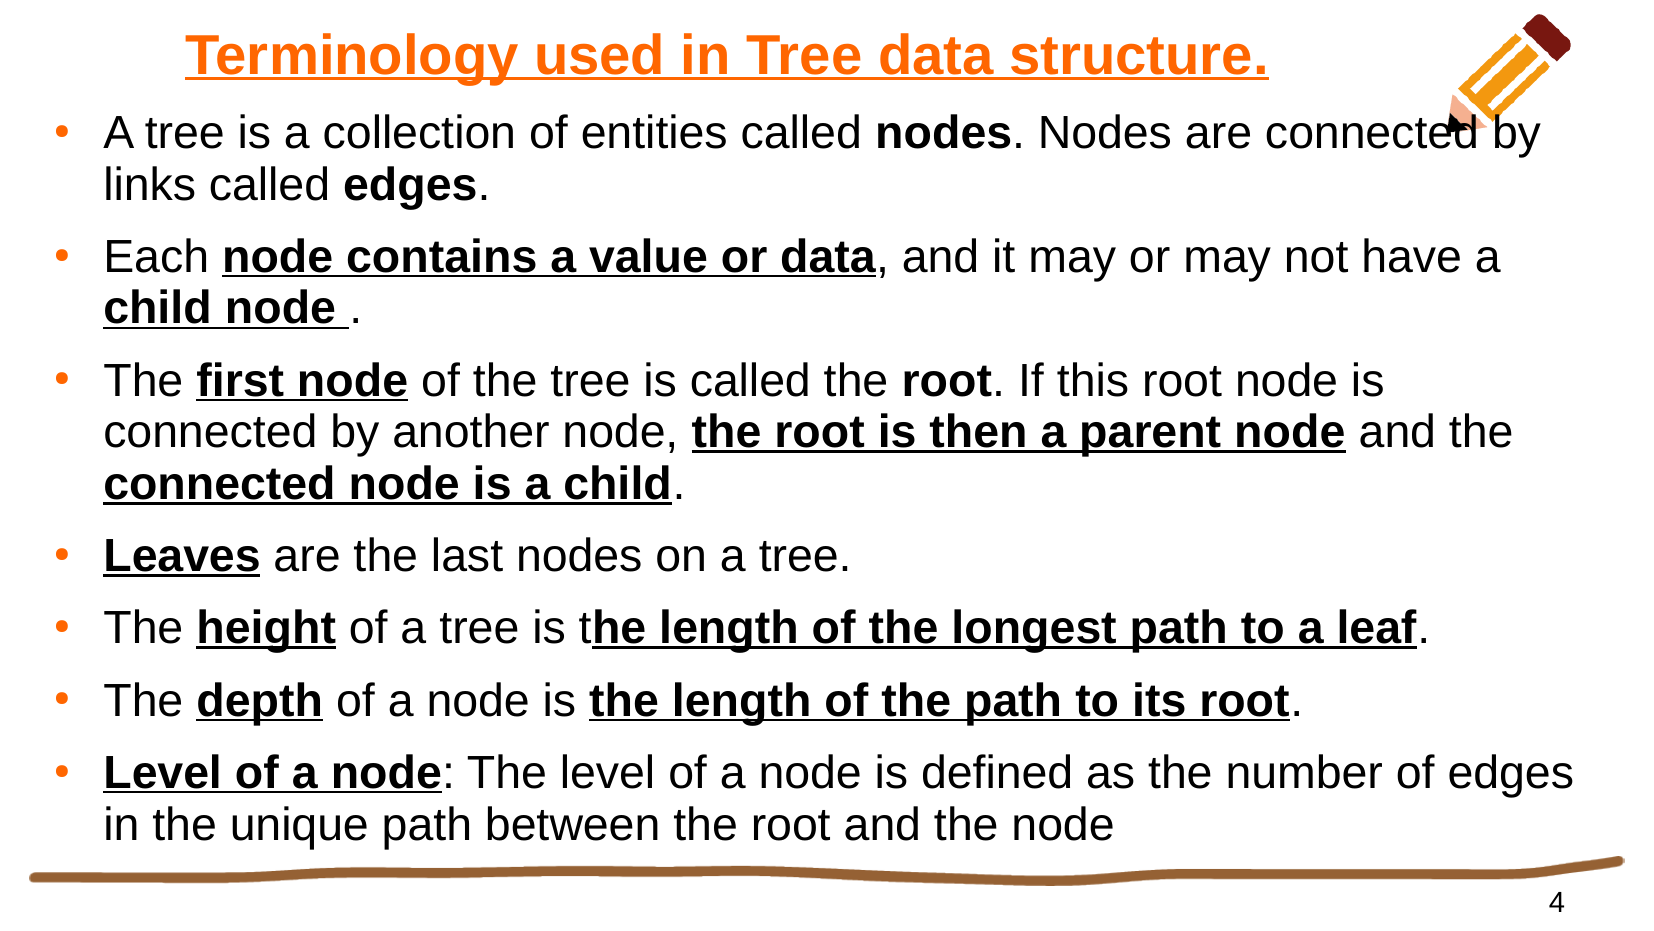

# Terminology used in Tree data structure.
A tree is a collection of entities called nodes. Nodes are connected by links called edges.
Each node contains a value or data, and it may or may not have a child node .
The first node of the tree is called the root. If this root node is connected by another node, the root is then a parent node and the connected node is a child.
Leaves are the last nodes on a tree.
The height of a tree is the length of the longest path to a leaf.
The depth of a node is the length of the path to its root.
Level of a node: The level of a node is defined as the number of edges in the unique path between the root and the node
4